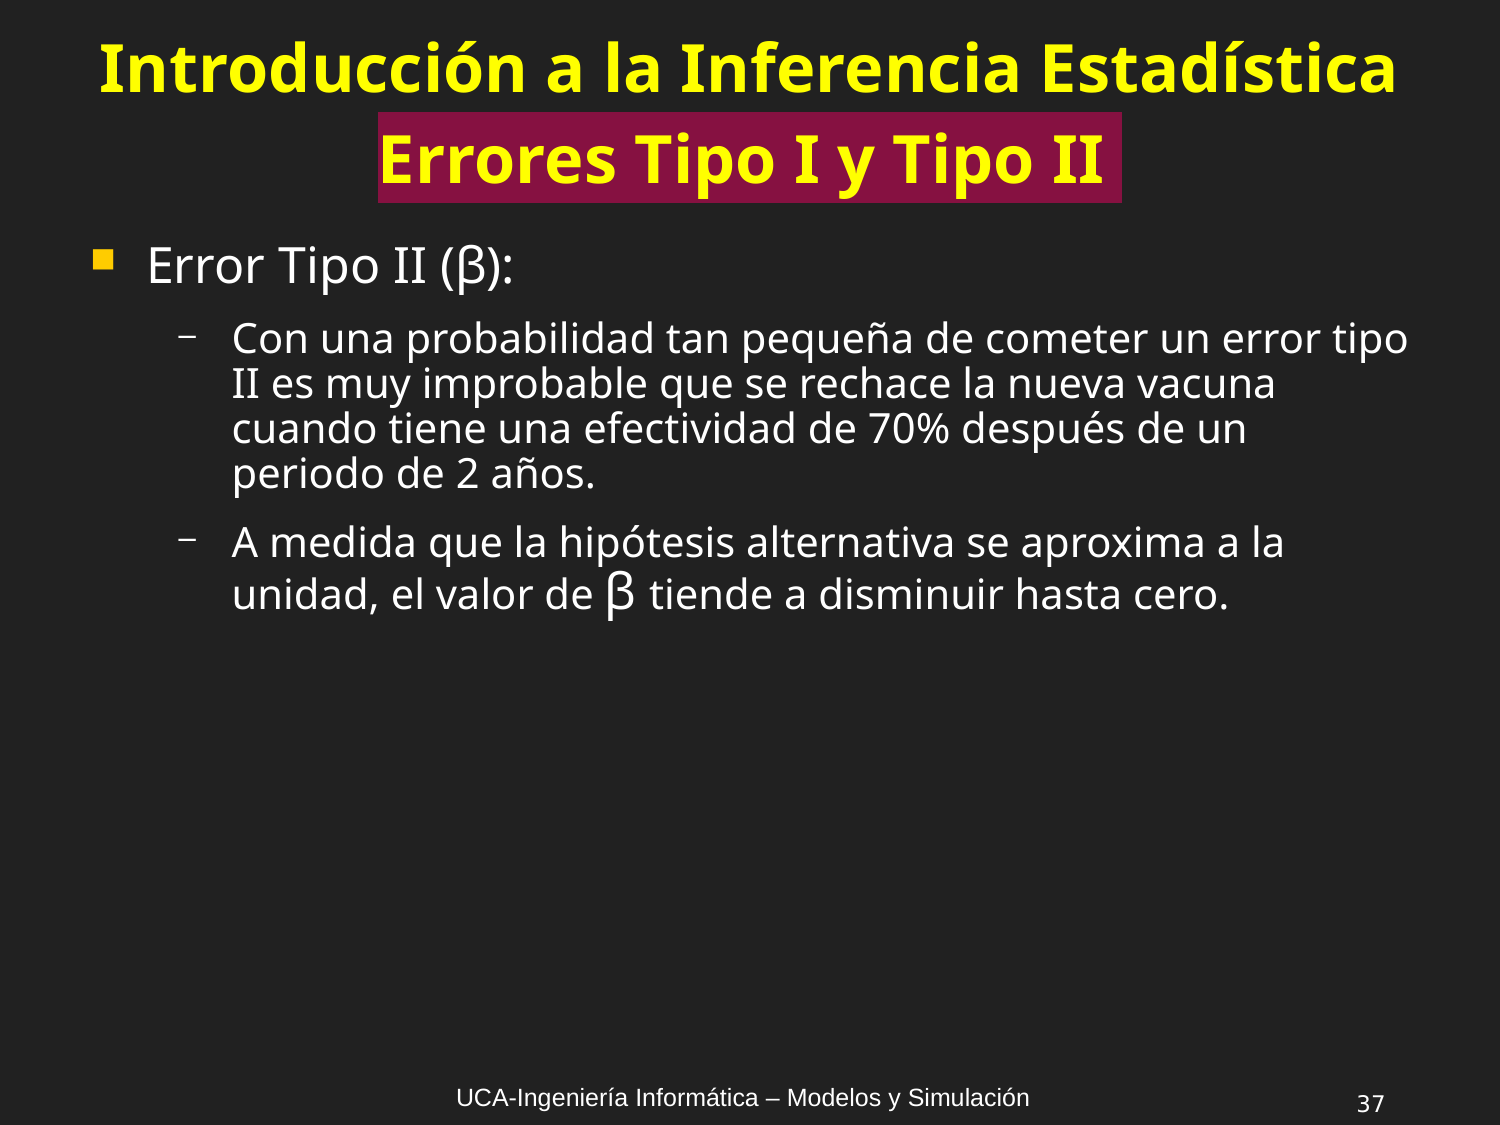

# Introducción a la Inferencia Estadística Errores Tipo I y Tipo II
Error Tipo II (β):
Con una probabilidad tan pequeña de cometer un error tipo II es muy improbable que se rechace la nueva vacuna cuando tiene una efectividad de 70% después de un periodo de 2 años.
A medida que la hipótesis alternativa se aproxima a la unidad, el valor de β tiende a disminuir hasta cero.